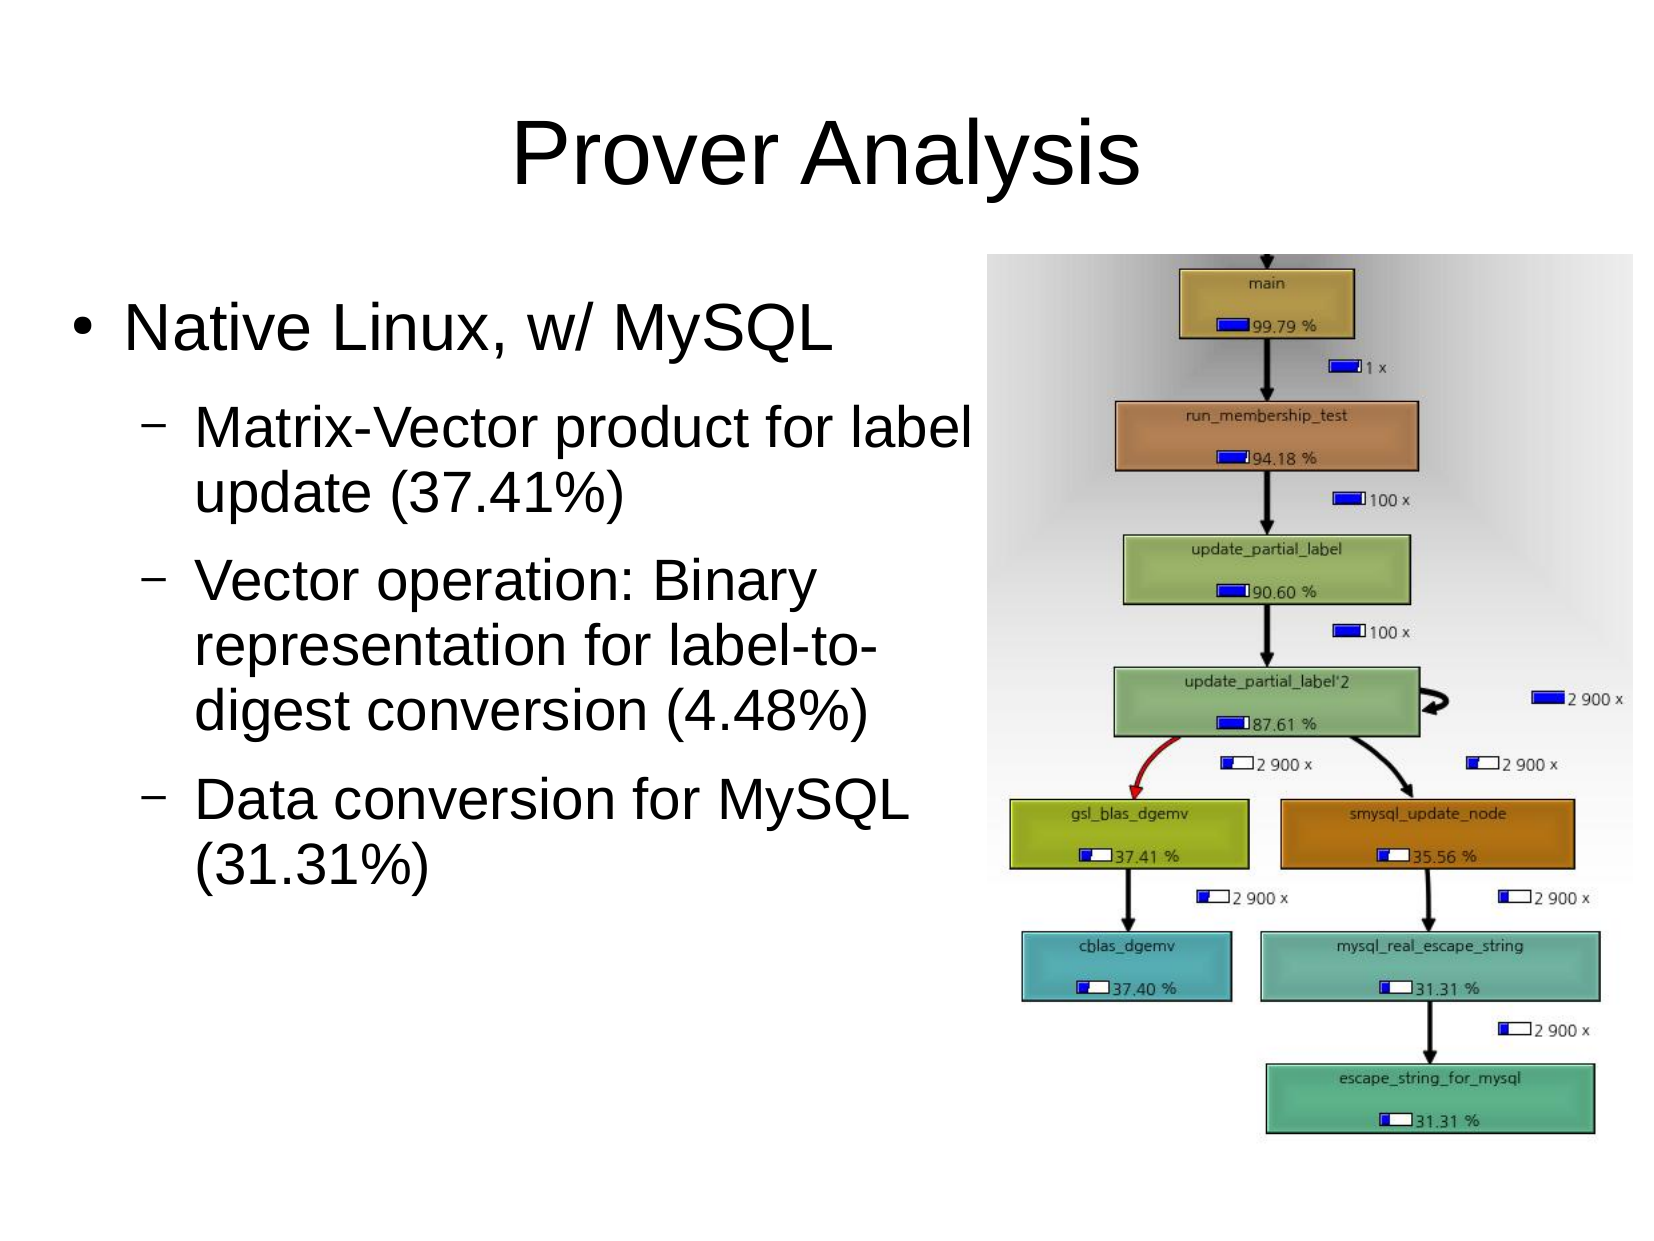

# Prover Analysis
Native Linux, w/ MySQL
Matrix-Vector product for label update (37.41%)
Vector operation: Binary representation for label-to-digest conversion (4.48%)
Data conversion for MySQL (31.31%)